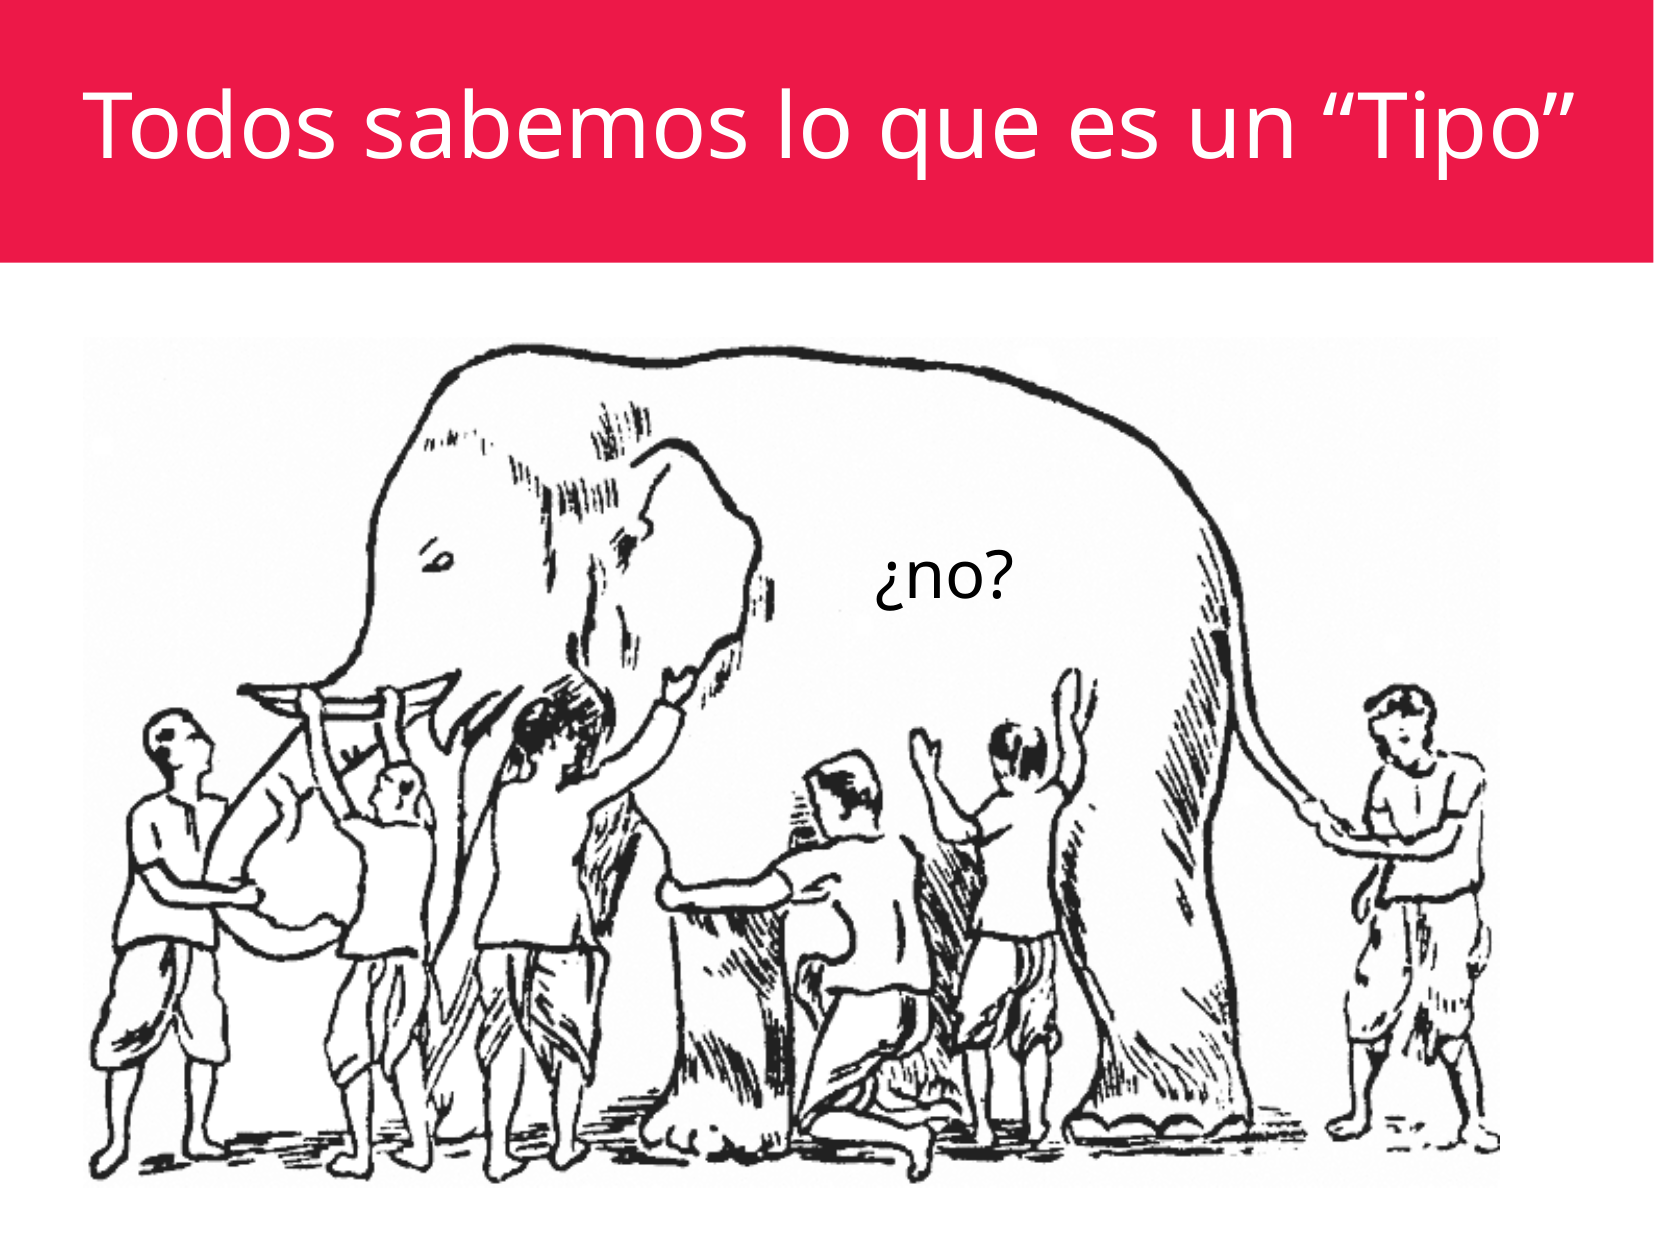

# Todos sabemos lo que es un “Tipo”
¿no?